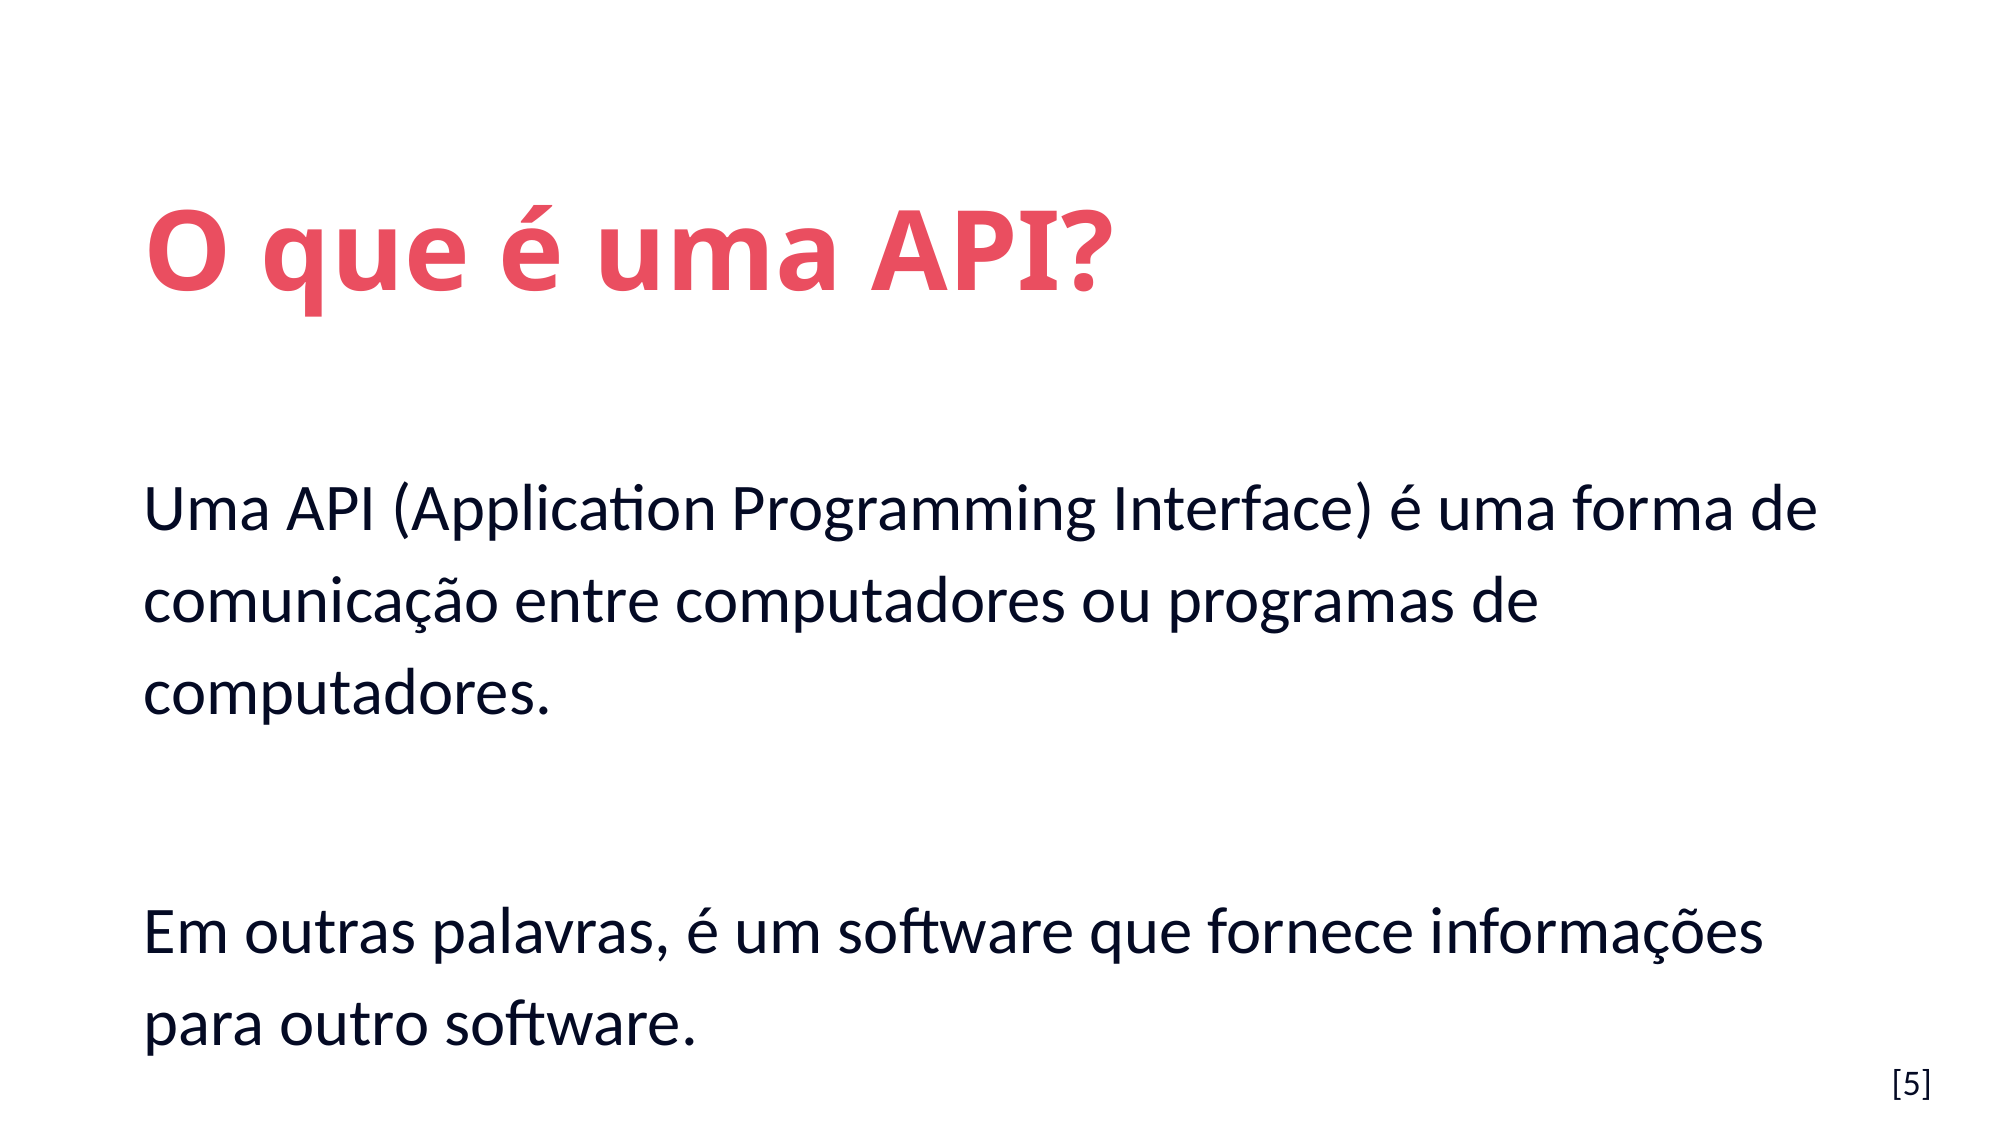

O que é uma API?
Uma API (Application Programming Interface) é uma forma de comunicação entre computadores ou programas de computadores.
Em outras palavras, é um software que fornece informações para outro software.